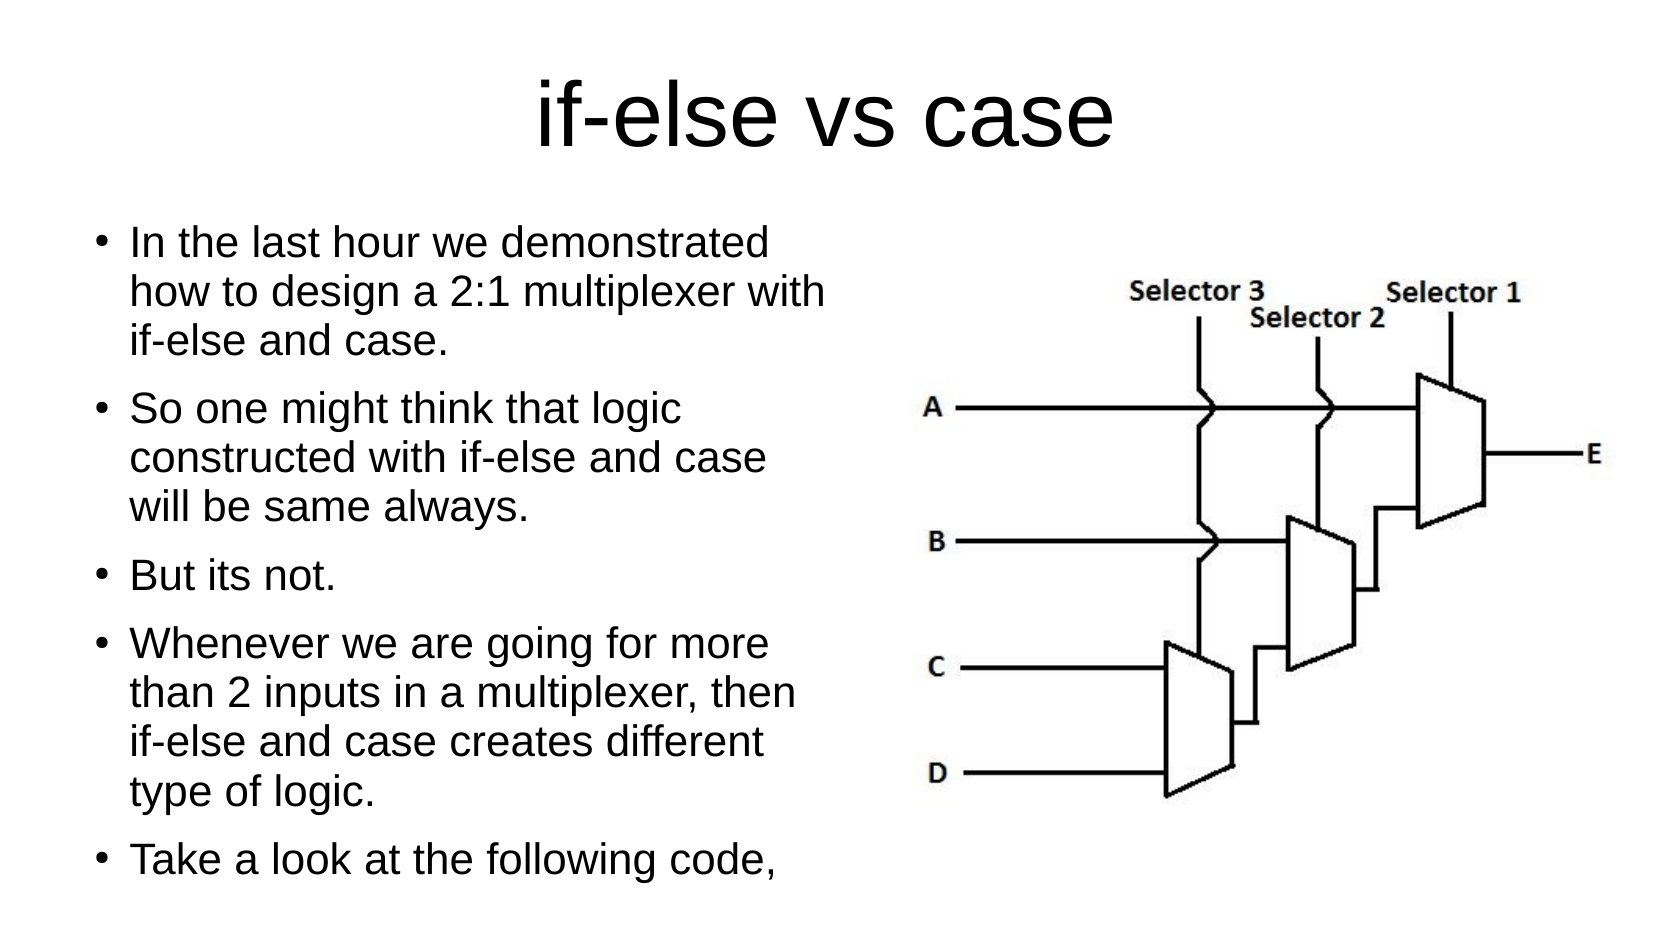

# if-else vs case
In the last hour we demonstrated how to design a 2:1 multiplexer with if-else and case.
So one might think that logic constructed with if-else and case will be same always.
But its not.
Whenever we are going for more than 2 inputs in a multiplexer, then if-else and case creates different type of logic.
Take a look at the following code,